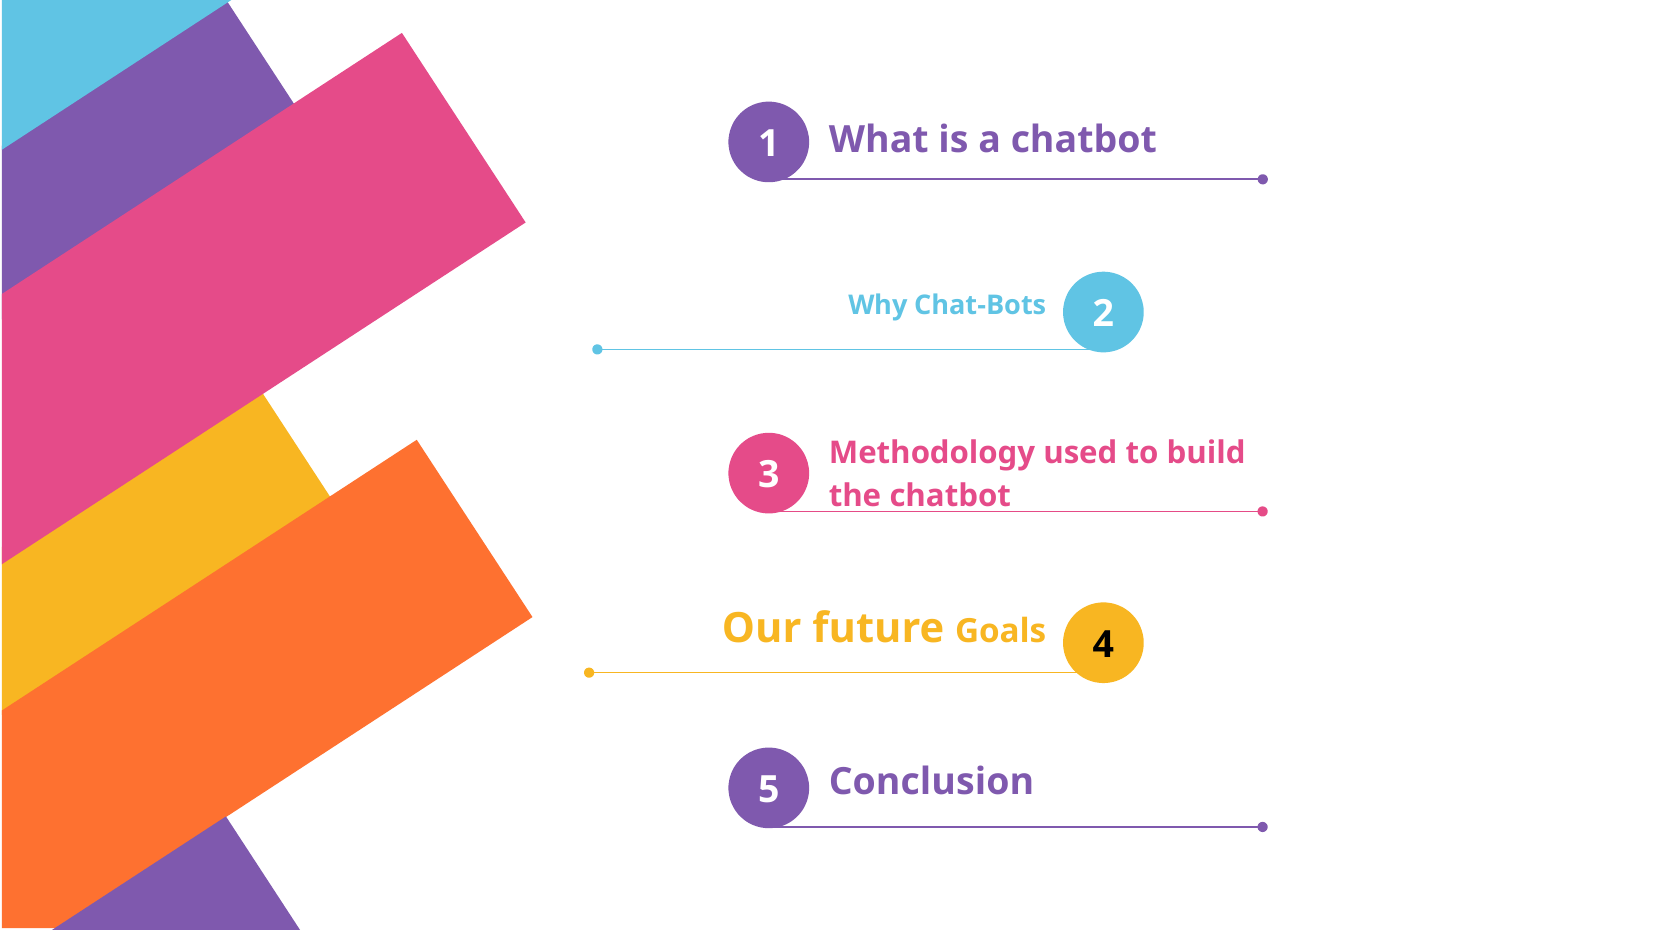

# What is a chatbot
1
Why Chat-Bots
2
Methodology used to build the chatbot
3
Our future Goals
4
Conclusion
5